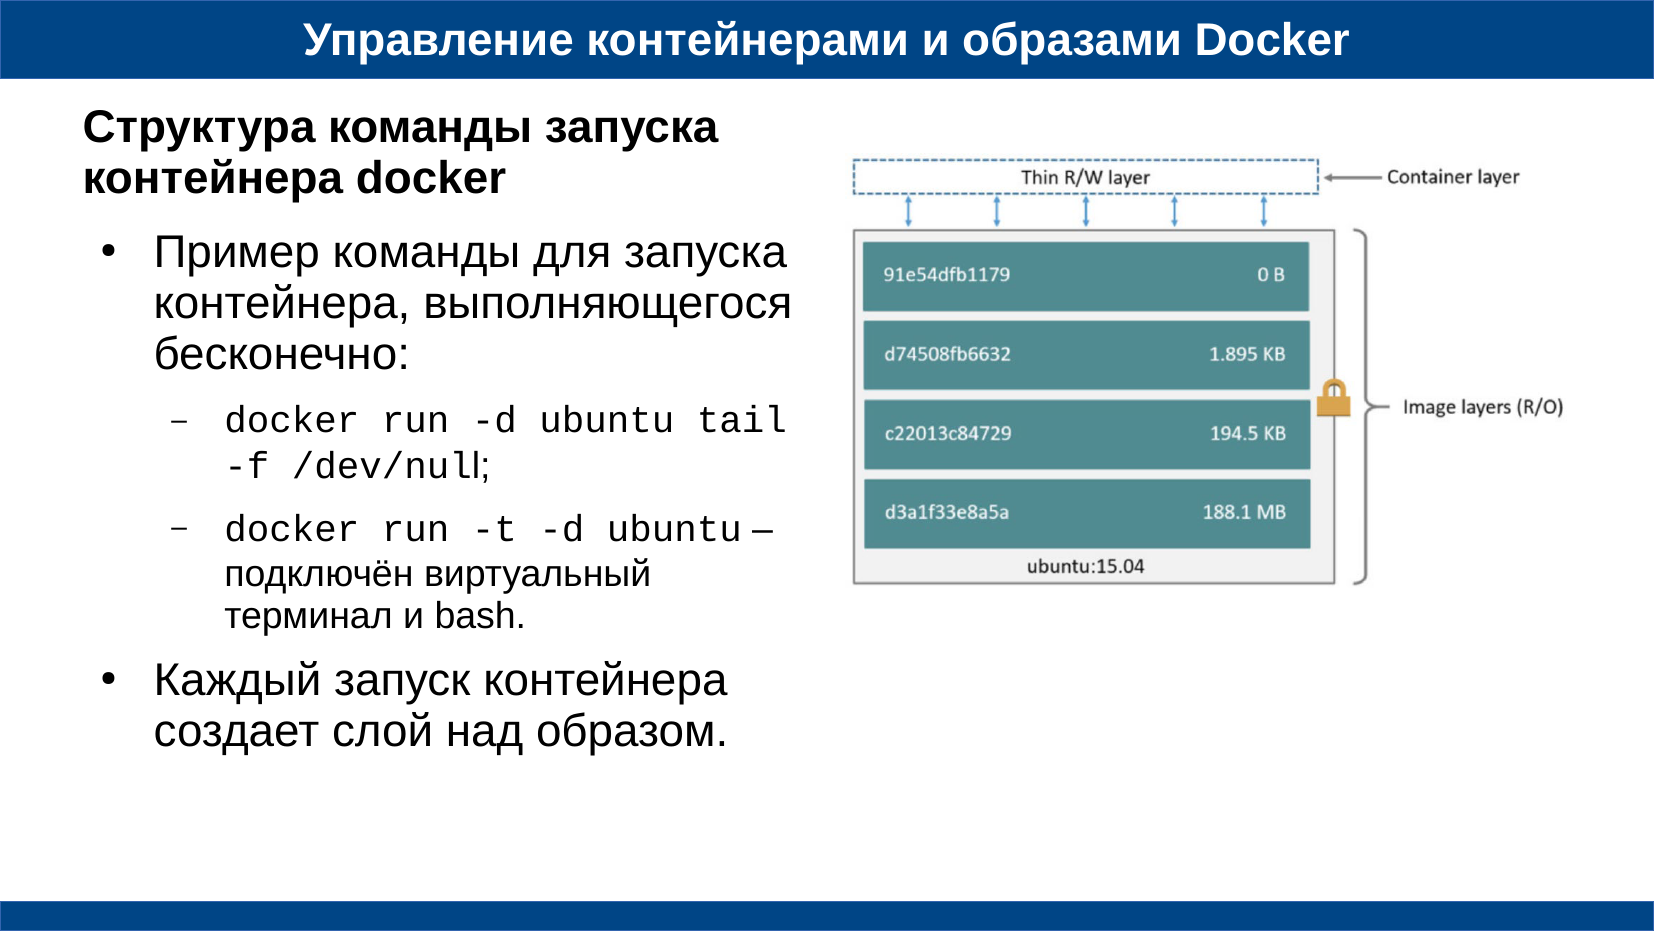

# Управление контейнерами и образами Docker
Структура команды запуска контейнера docker
Пример команды для запуска контейнера, выполняющегося бесконечно:
docker run -d ubuntu tail -f /dev/null;
docker run -t -d ubuntu – подключён виртуальный терминал и bash.
Каждый запуск контейнера создает слой над образом.